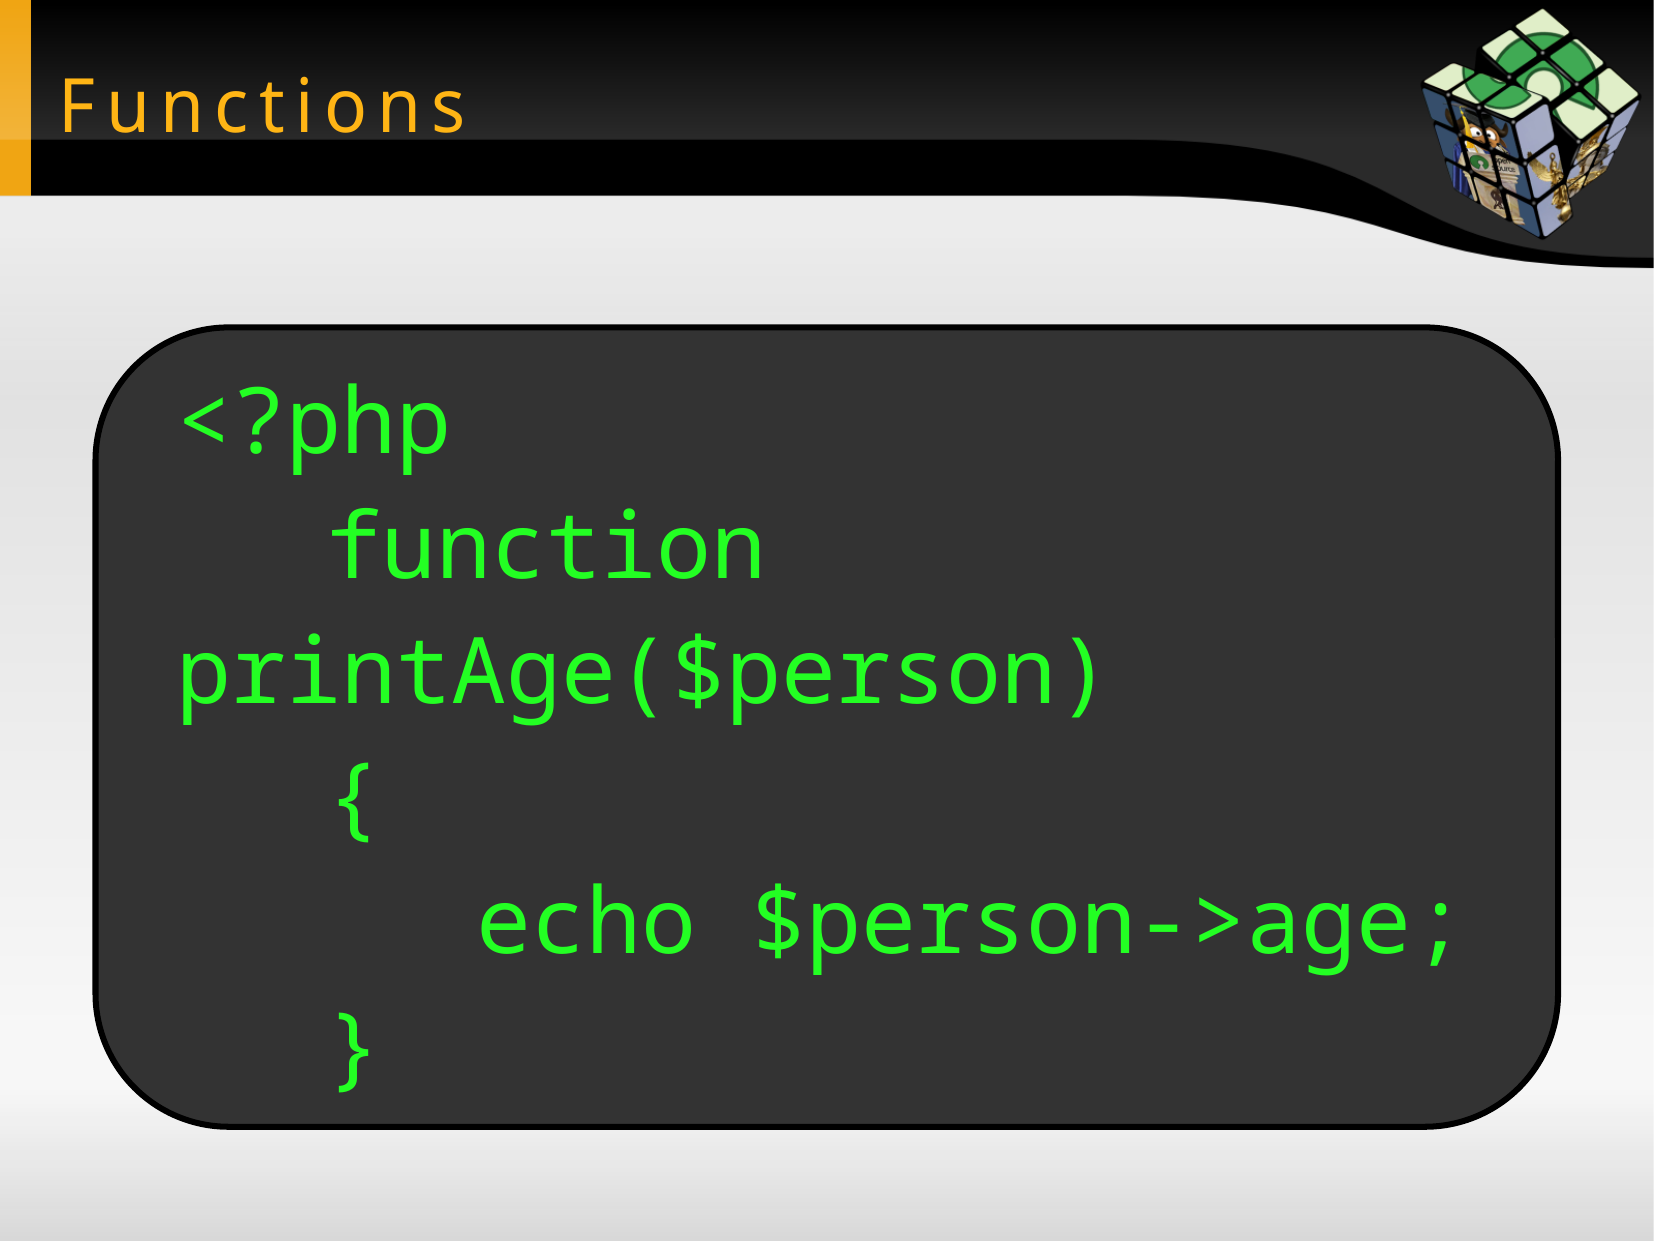

# Functions
<?php
		function printAge($person)
		{
				echo $person->age;
		}
		printAge($person);
?>